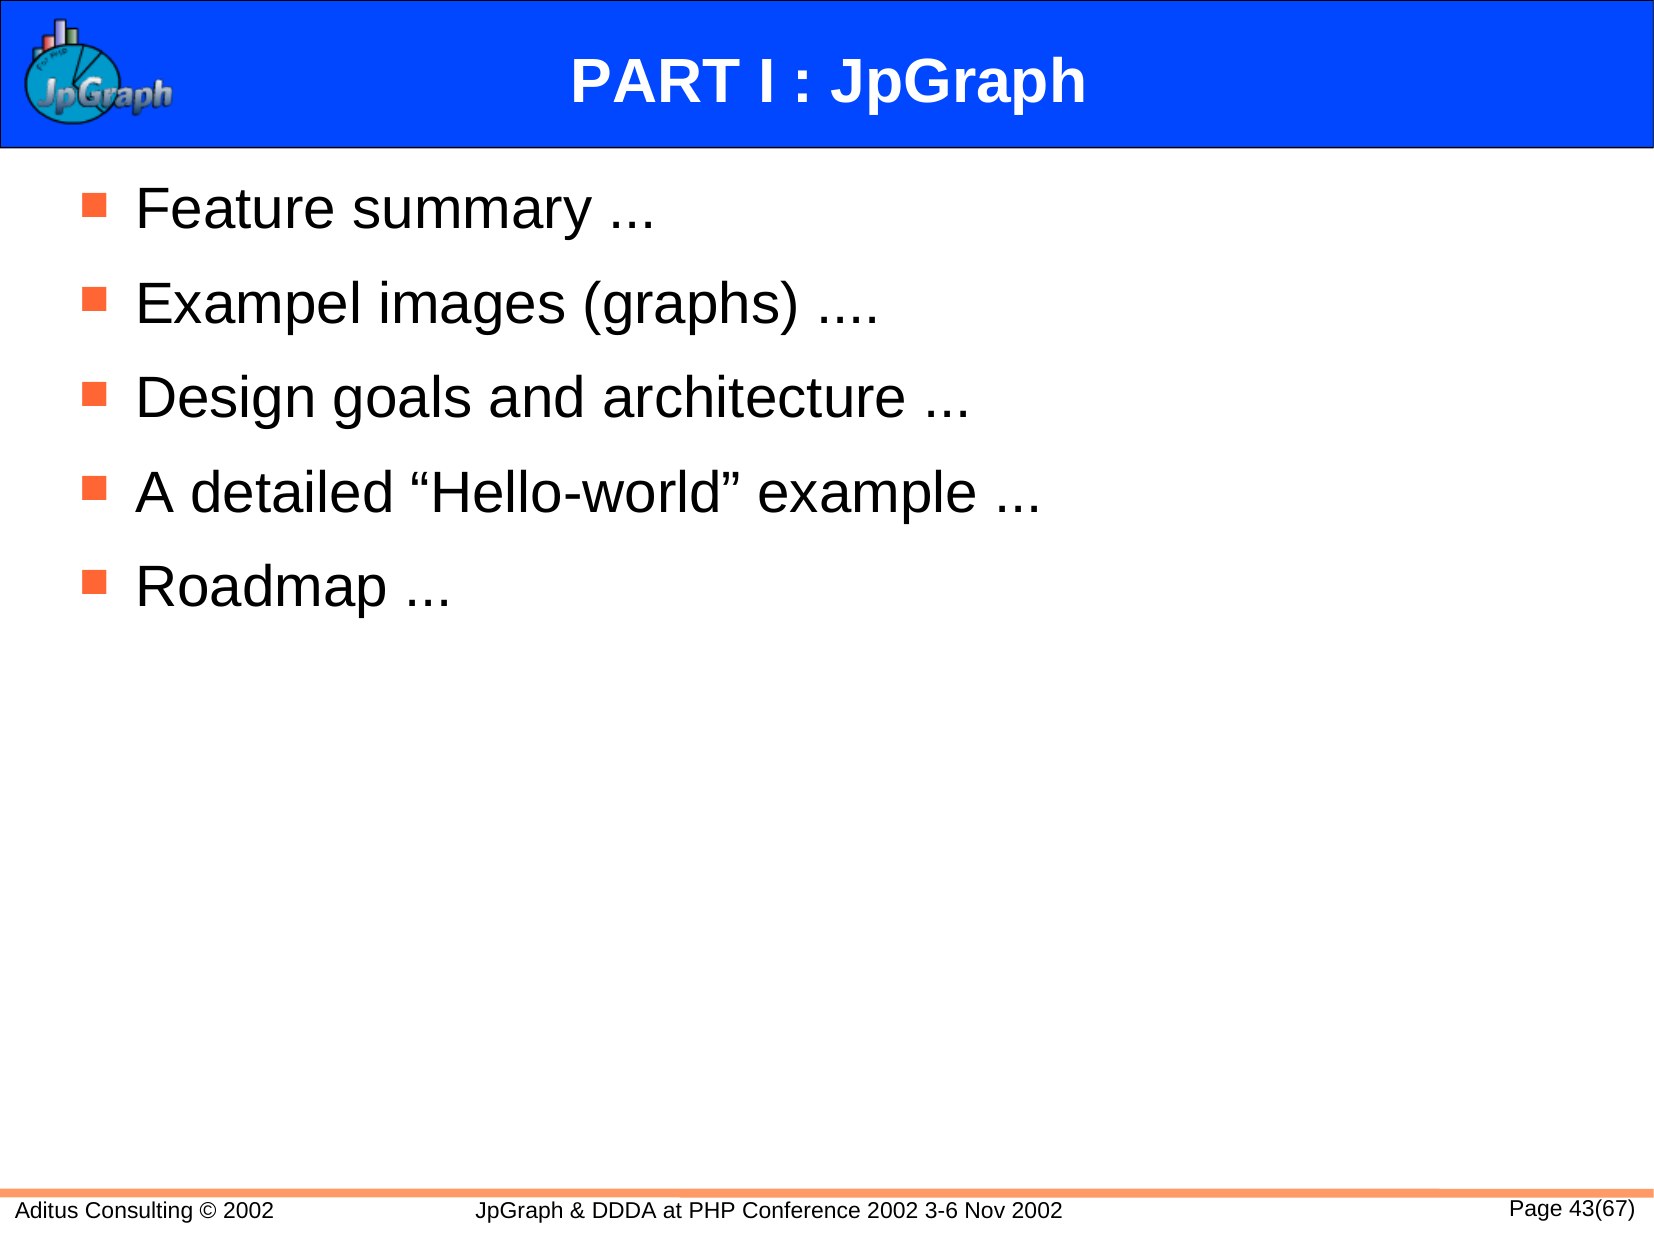

# PART I : JpGraph
Feature summary ...
Exampel images (graphs) ....
Design goals and architecture ...
A detailed “Hello-world” example ...
Roadmap ...